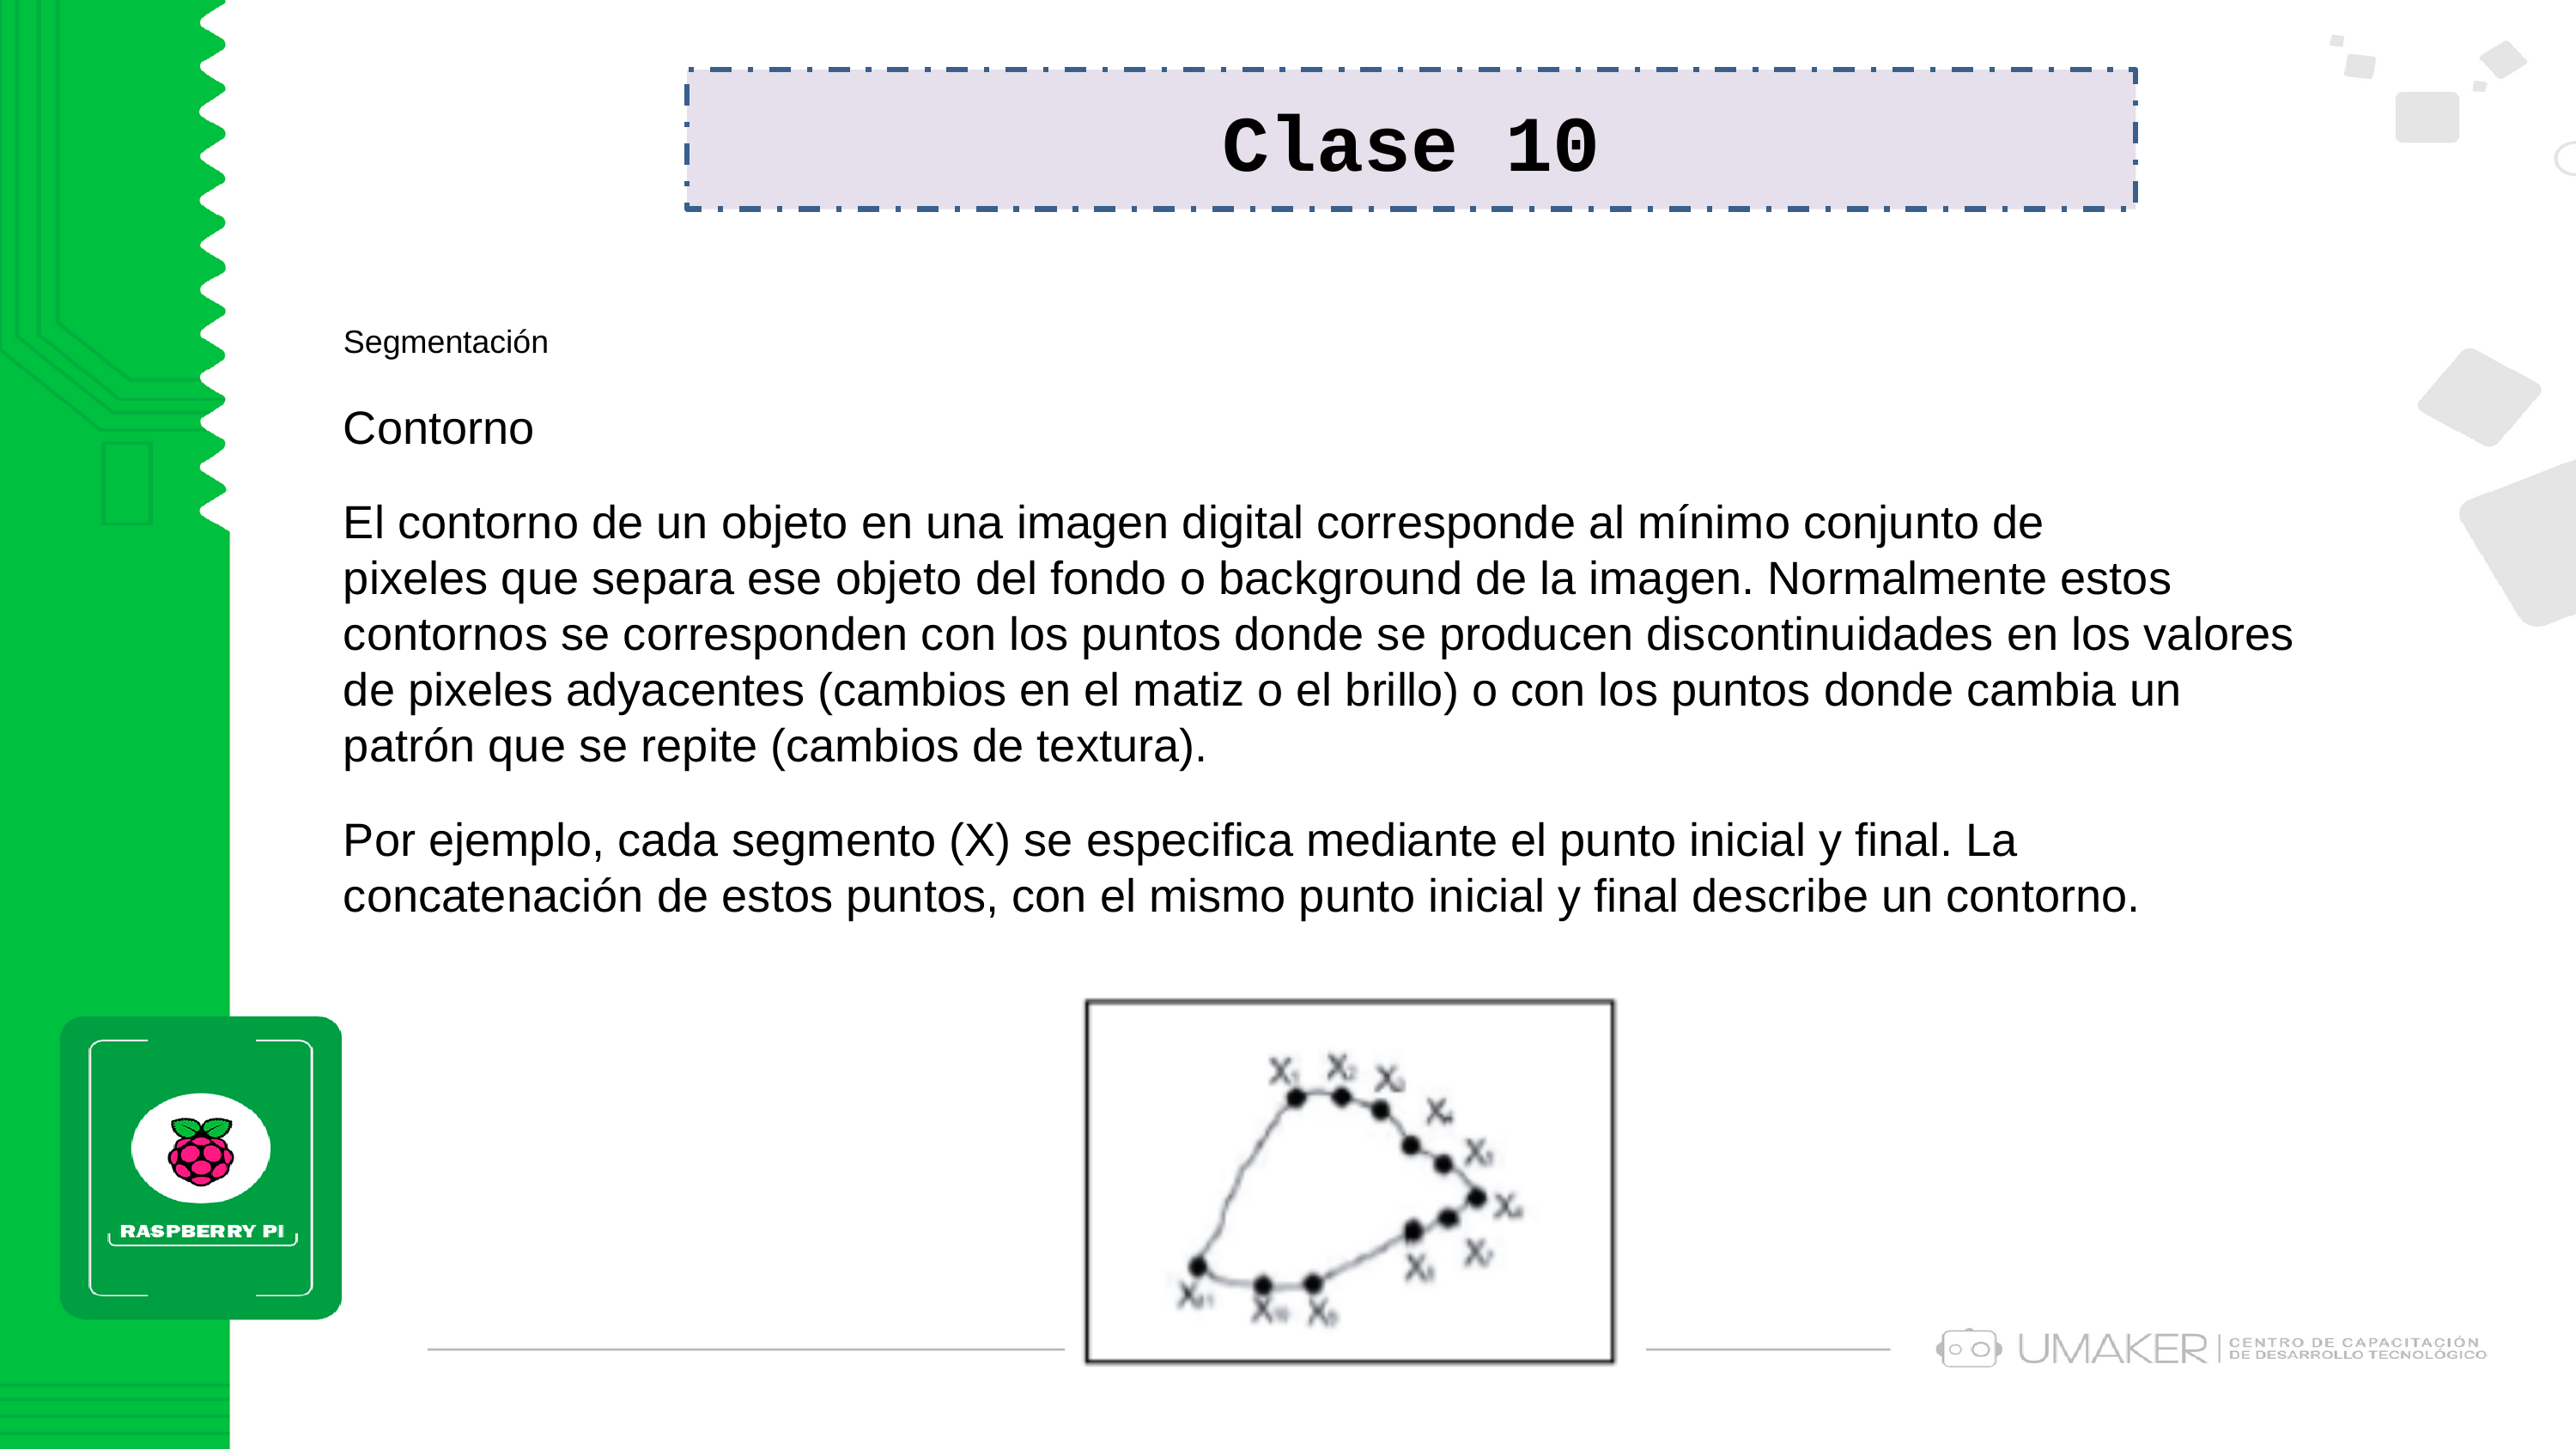

Clase 10
Segmentación
Contorno
El contorno de un objeto en una imagen digital corresponde al mínimo conjunto de
pixeles que separa ese objeto del fondo o background de la imagen. Normalmente estos
contornos se corresponden con los puntos donde se producen discontinuidades en los valores
de pixeles adyacentes (cambios en el matiz o el brillo) o con los puntos donde cambia un
patrón que se repite (cambios de textura).
Por ejemplo, cada segmento (X) se especifica mediante el punto inicial y final. La
concatenación de estos puntos, con el mismo punto inicial y final describe un contorno.